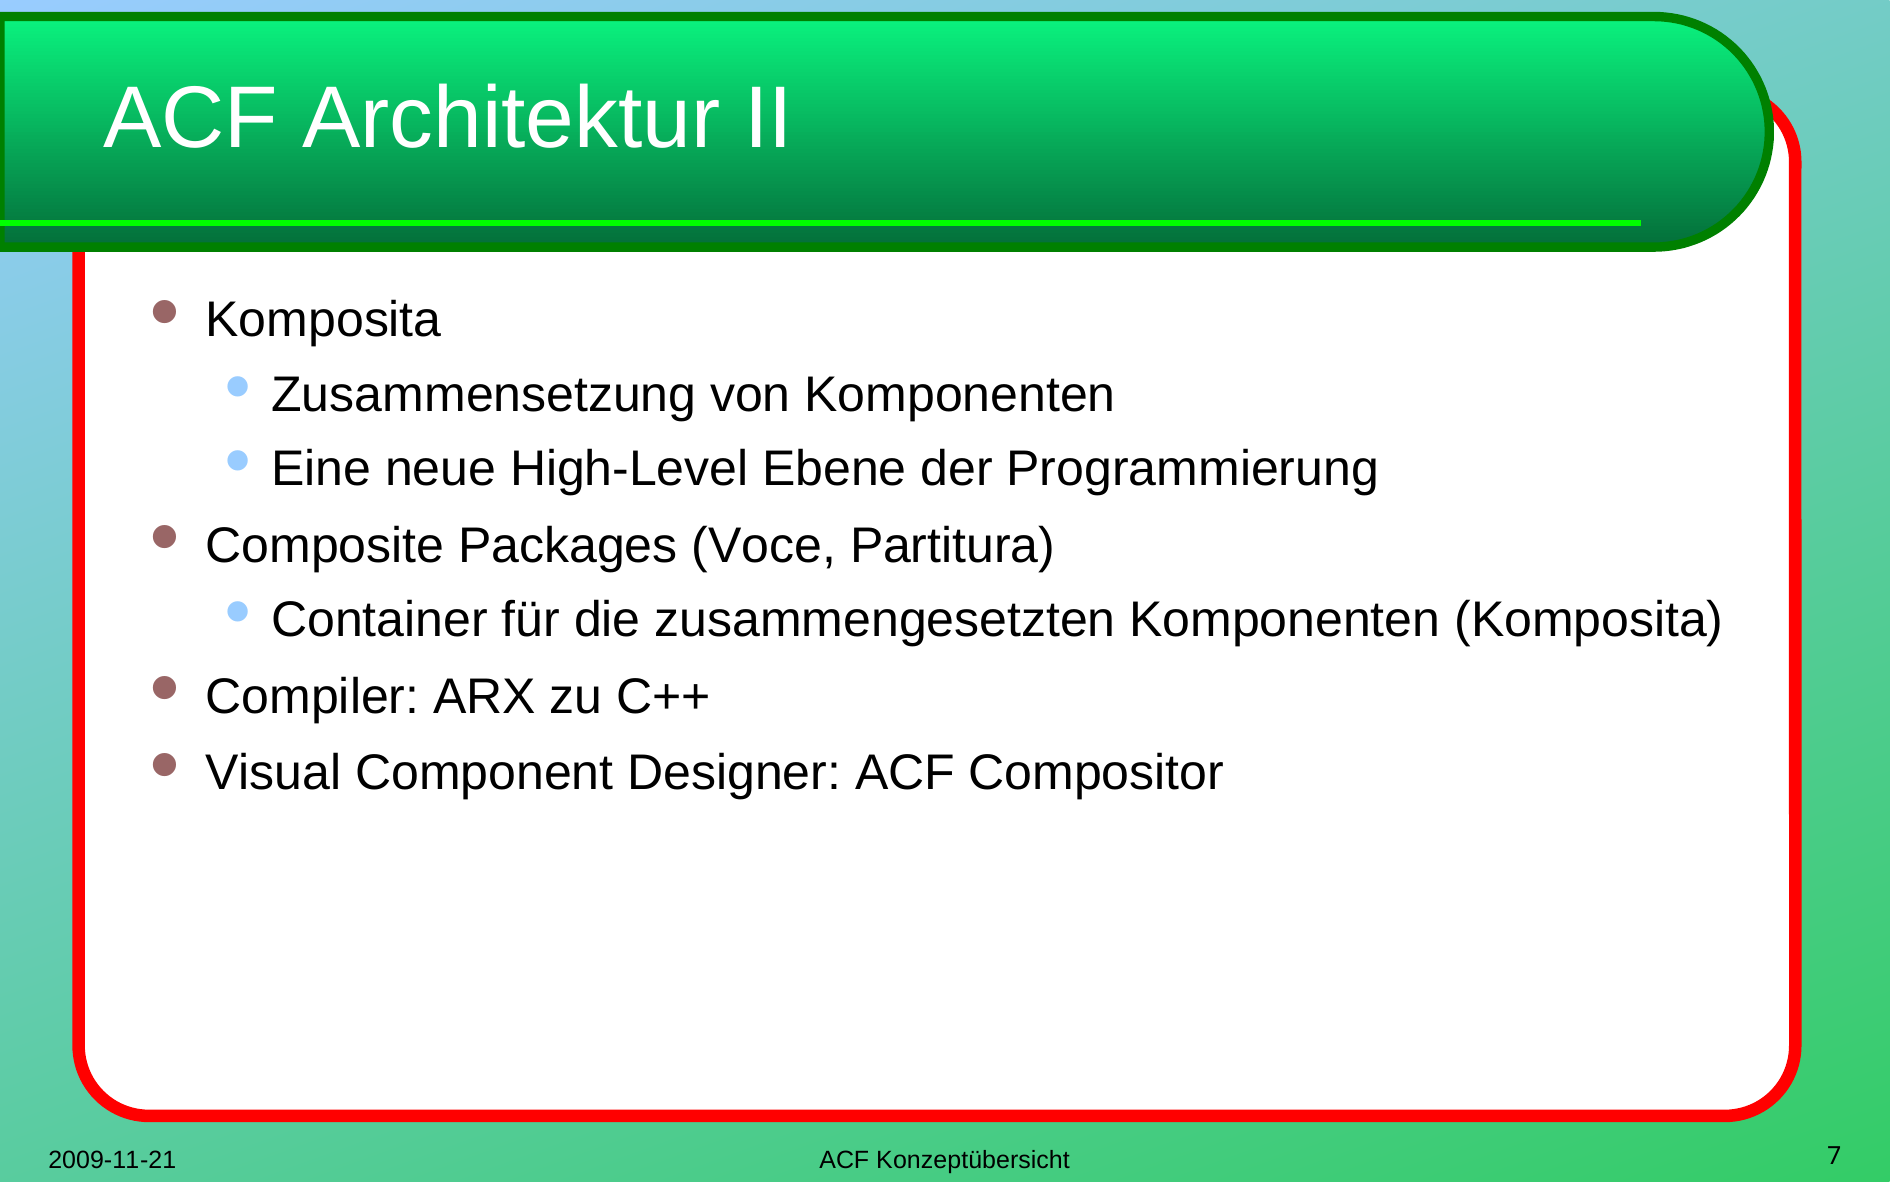

# ACF Architektur II
Komposita
Zusammensetzung von Komponenten
Eine neue High-Level Ebene der Programmierung
Composite Packages (Voce, Partitura)
Container für die zusammengesetzten Komponenten (Komposita)
Compiler: ARX zu C++
Visual Component Designer: ACF Compositor
ACF Konzeptübersicht
2009-11-21
7